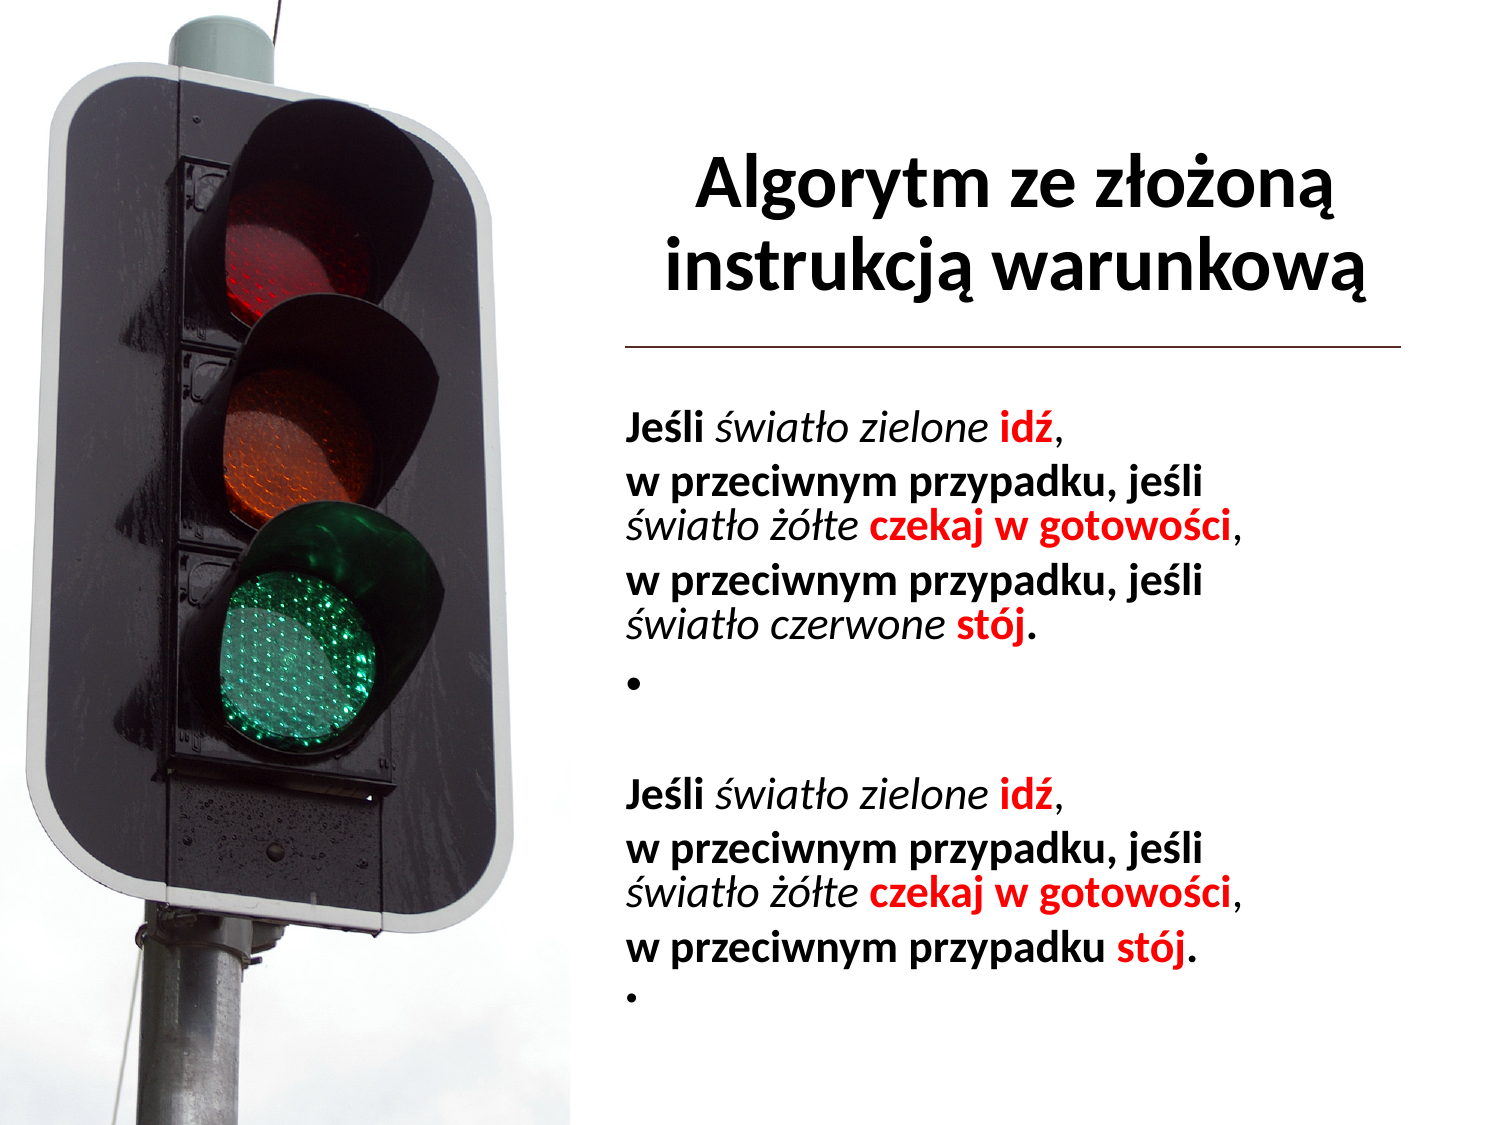

# Algorytm ze złożoną instrukcją warunkową
Jeśli światło zielone idź,
w przeciwnym przypadku, jeśli
światło żółte czekaj w gotowości,
w przeciwnym przypadku, jeśli
światło czerwone stój.
Jeśli światło zielone idź,
w przeciwnym przypadku, jeśli
światło żółte czekaj w gotowości,
w przeciwnym przypadku stój.